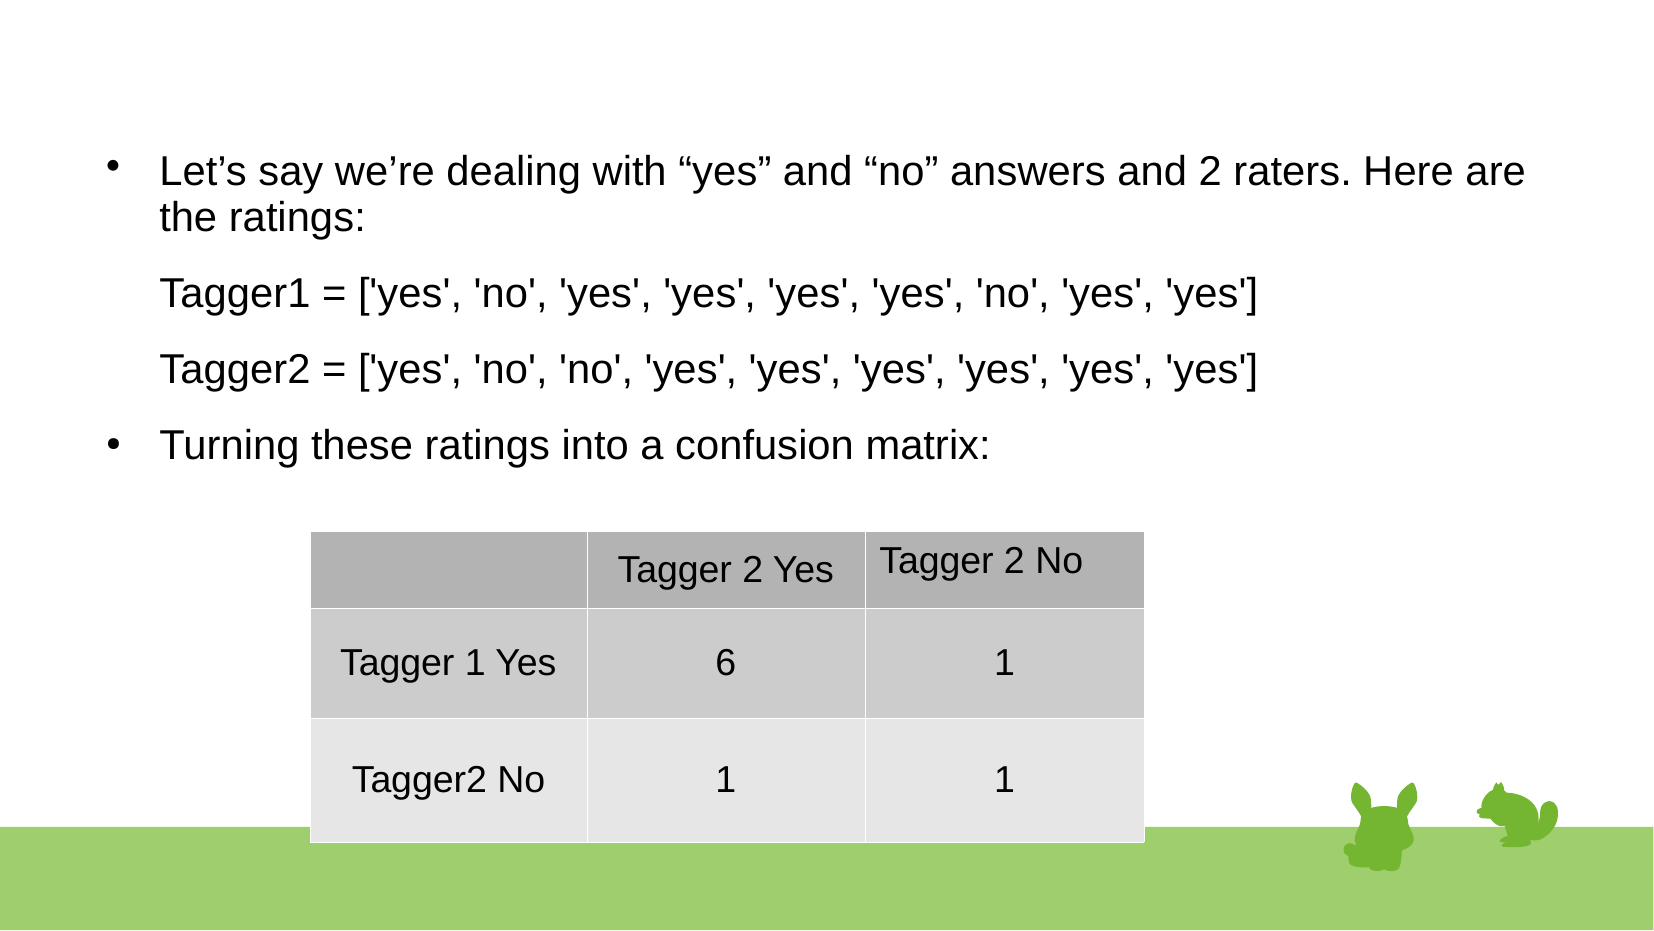

#
Let’s say we’re dealing with “yes” and “no” answers and 2 raters. Here are the ratings:
Tagger1 = ['yes', 'no', 'yes', 'yes', 'yes', 'yes', 'no', 'yes', 'yes']
Tagger2 = ['yes', 'no', 'no', 'yes', 'yes', 'yes', 'yes', 'yes', 'yes']
Turning these ratings into a confusion matrix:
| | Tagger 2 Yes | Tagger 2 No |
| --- | --- | --- |
| Tagger 1 Yes | 6 | 1 |
| Tagger2 No | 1 | 1 |